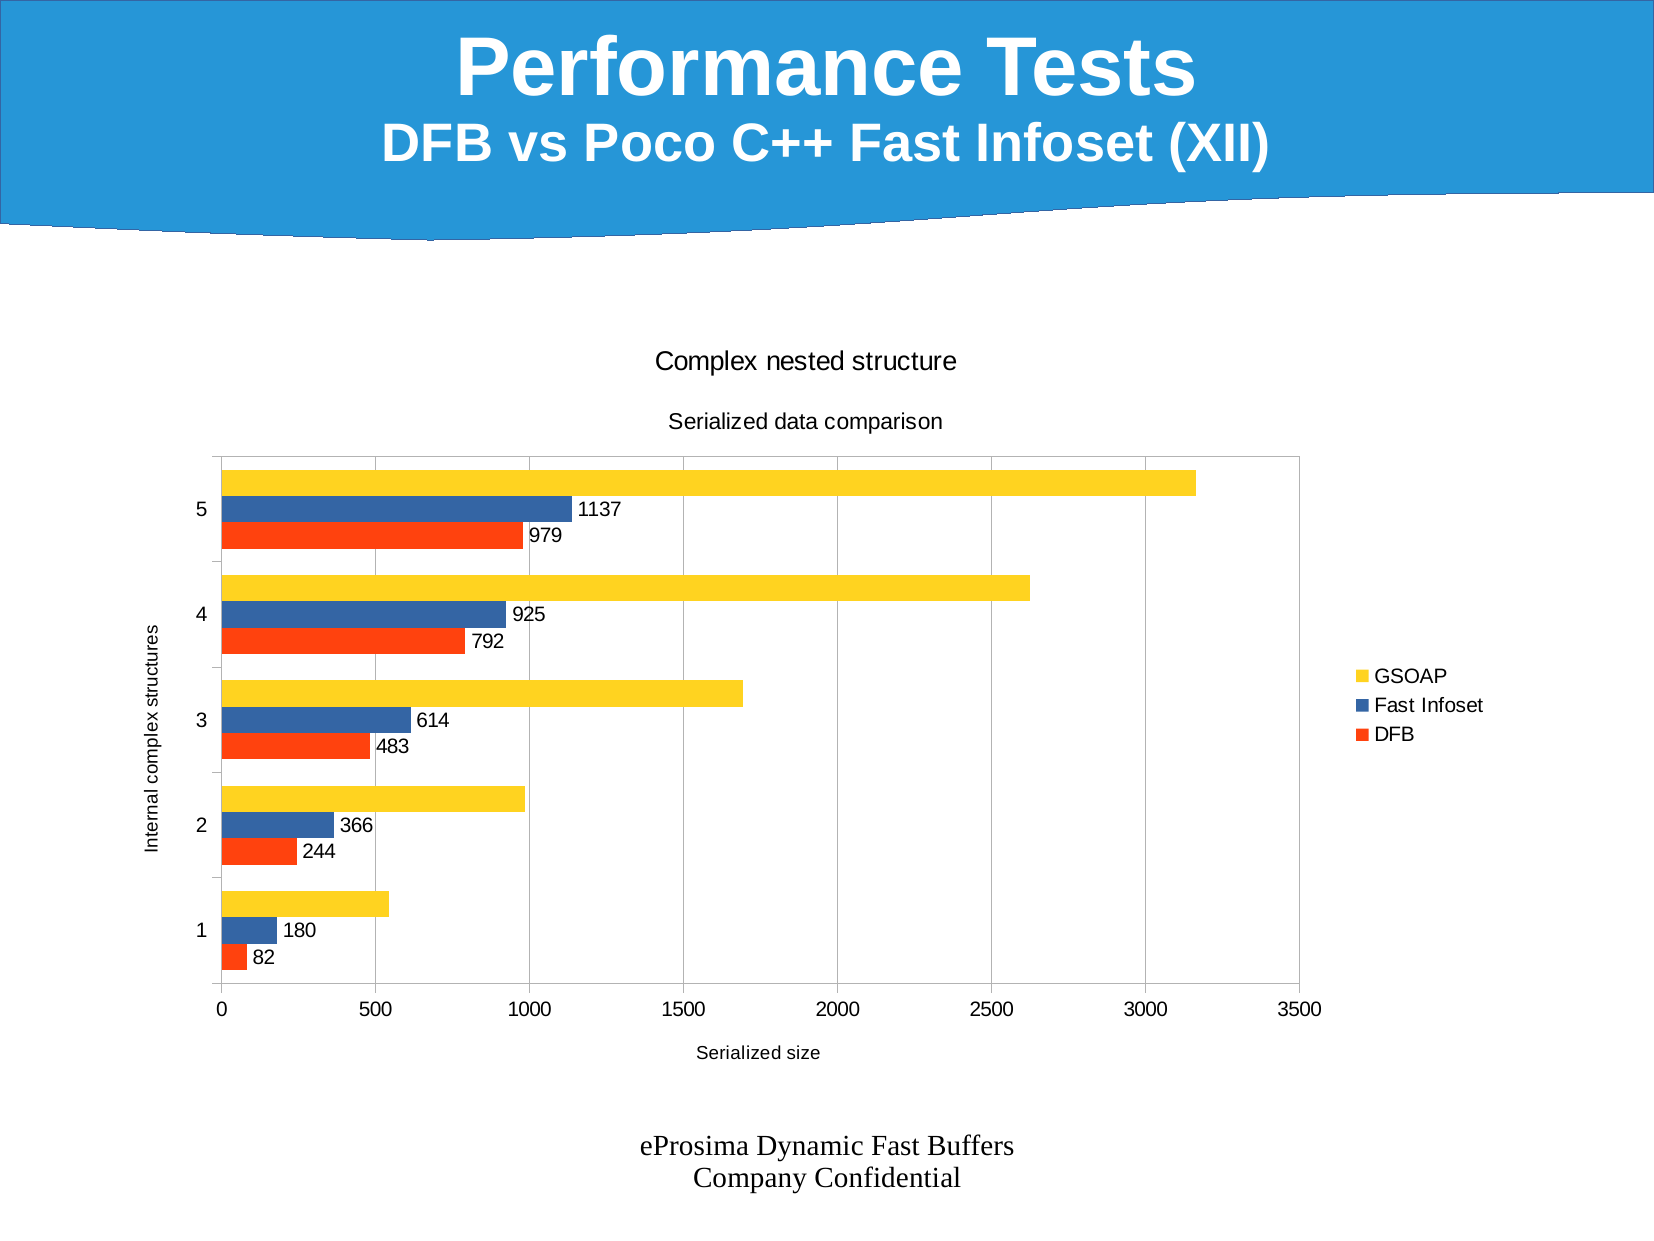

Performance Tests
DFB vs Poco C++ Fast Infoset (XII)
### Chart: Complex nested structure
Serialized data comparison
| Category | DFB | Fast Infoset | GSOAP |
|---|---|---|---|
| 1 | 82.0 | 180.0 | 545.0 |
| 2 | 244.0 | 366.0 | 984.0 |
| 3 | 483.0 | 614.0 | 1692.0 |
| 4 | 792.0 | 925.0 | 2625.0 |
| 5 | 979.0 | 1137.0 | 3163.0 |eProsima Dynamic Fast Buffers